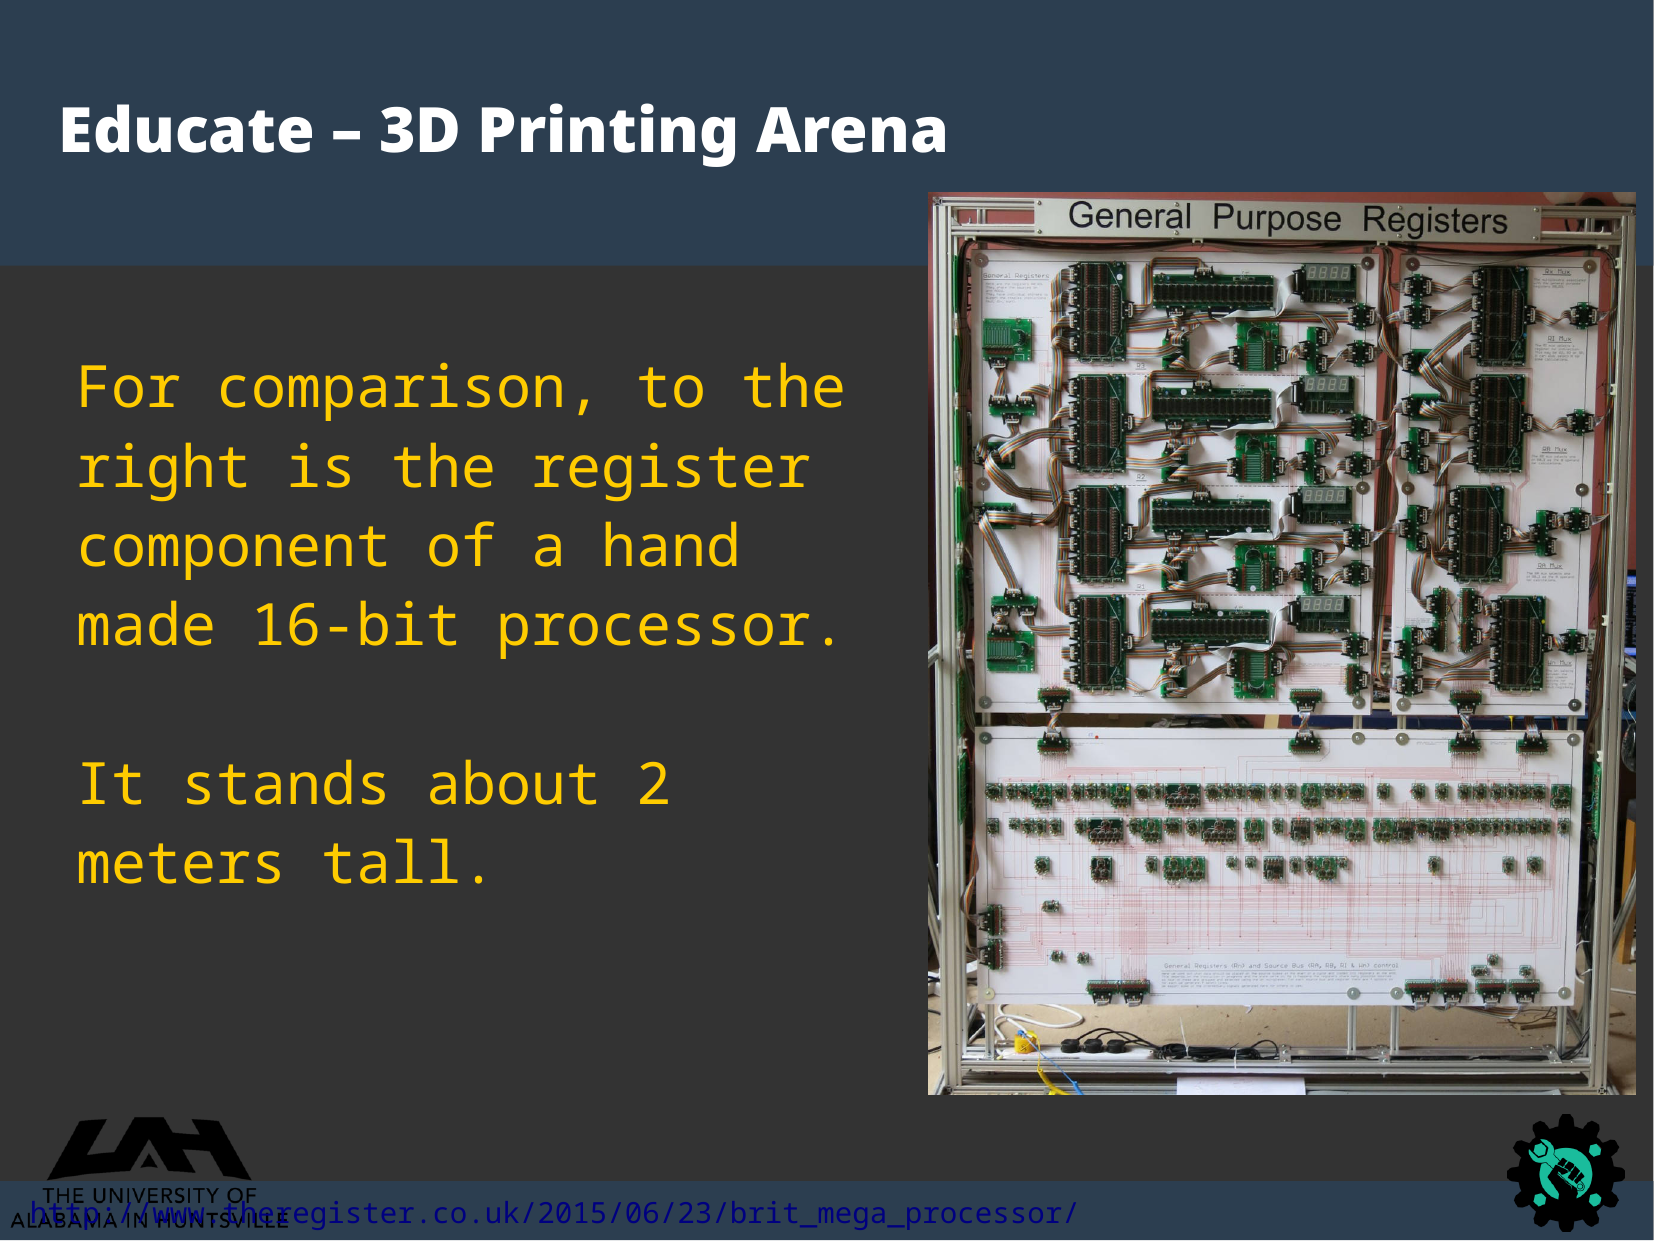

# Educate – 3D Printing Arena
For comparison, to the right is the register component of a hand made 16-bit processor.
It stands about 2 meters tall.
http://www.theregister.co.uk/2015/06/23/brit_mega_processor/